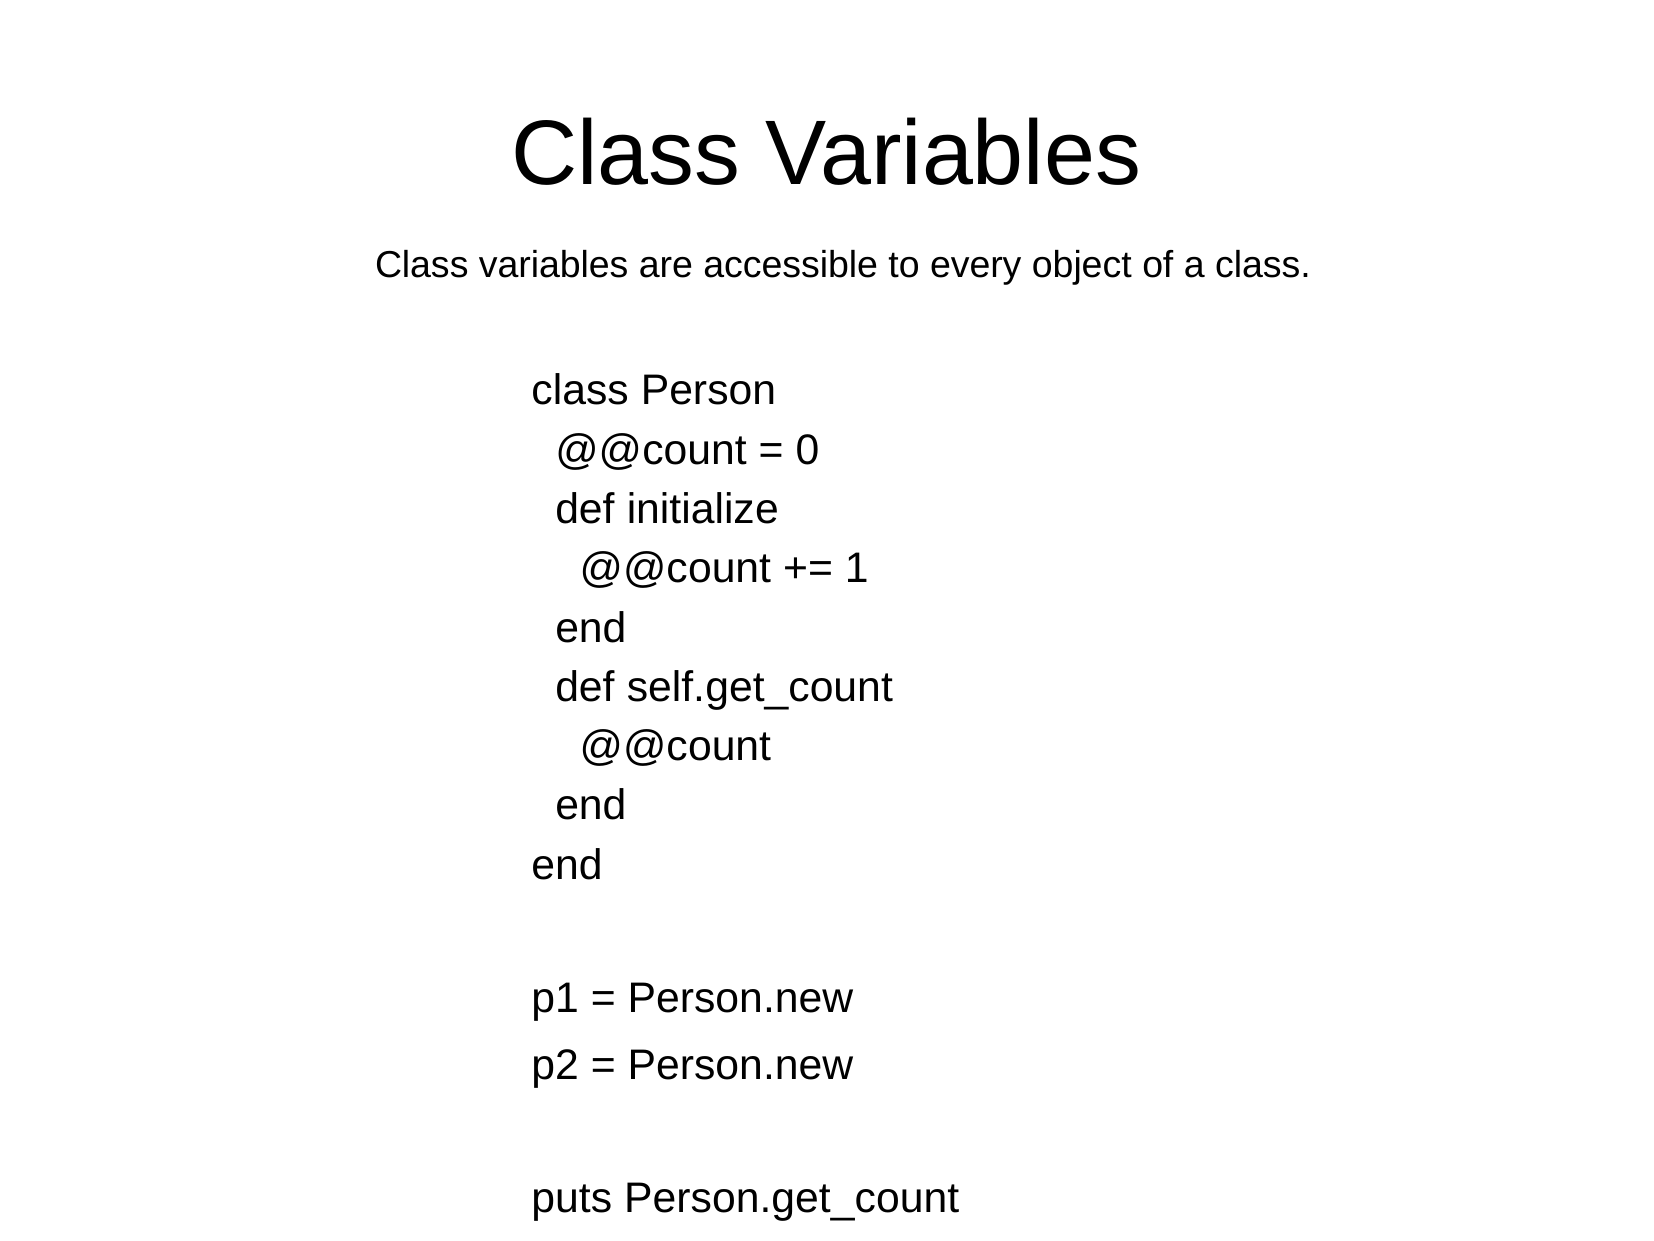

# Class Variables
Class variables are accessible to every object of a class.
class Person
 @@count = 0
 def initialize
 @@count += 1
 end
 def self.get_count
 @@count
 end
end
p1 = Person.new
p2 = Person.new
puts Person.get_count